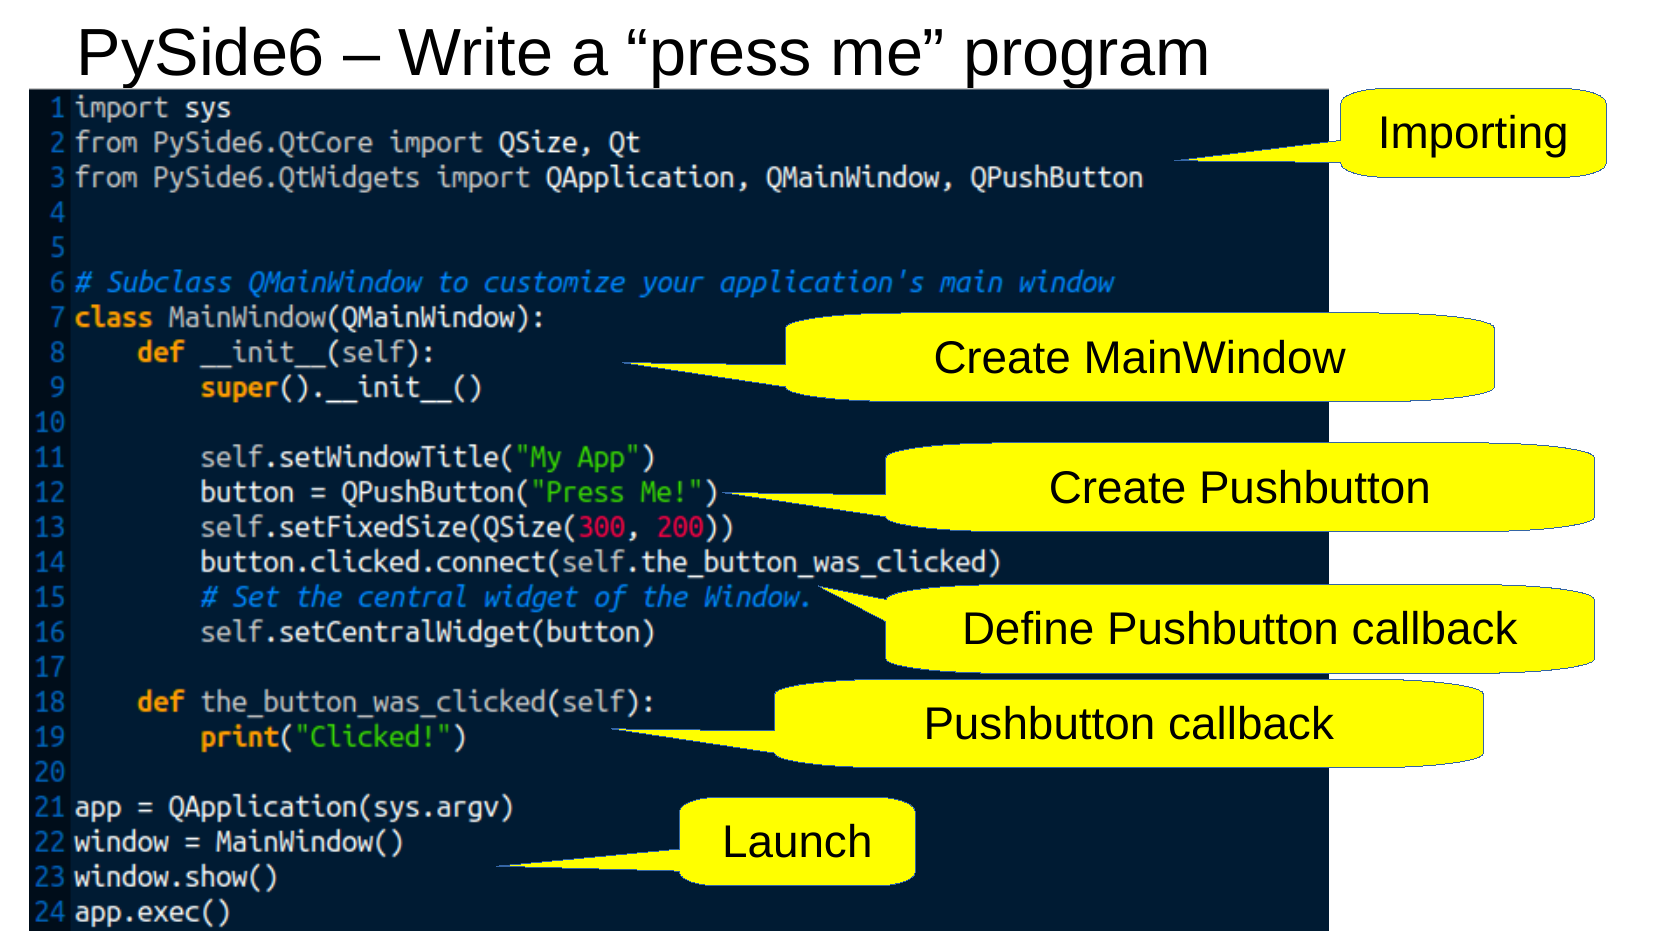

# PySide6 – Write a “press me” program
Importing
Create MainWindow
Create Pushbutton
Define Pushbutton callback
Pushbutton callback
Launch